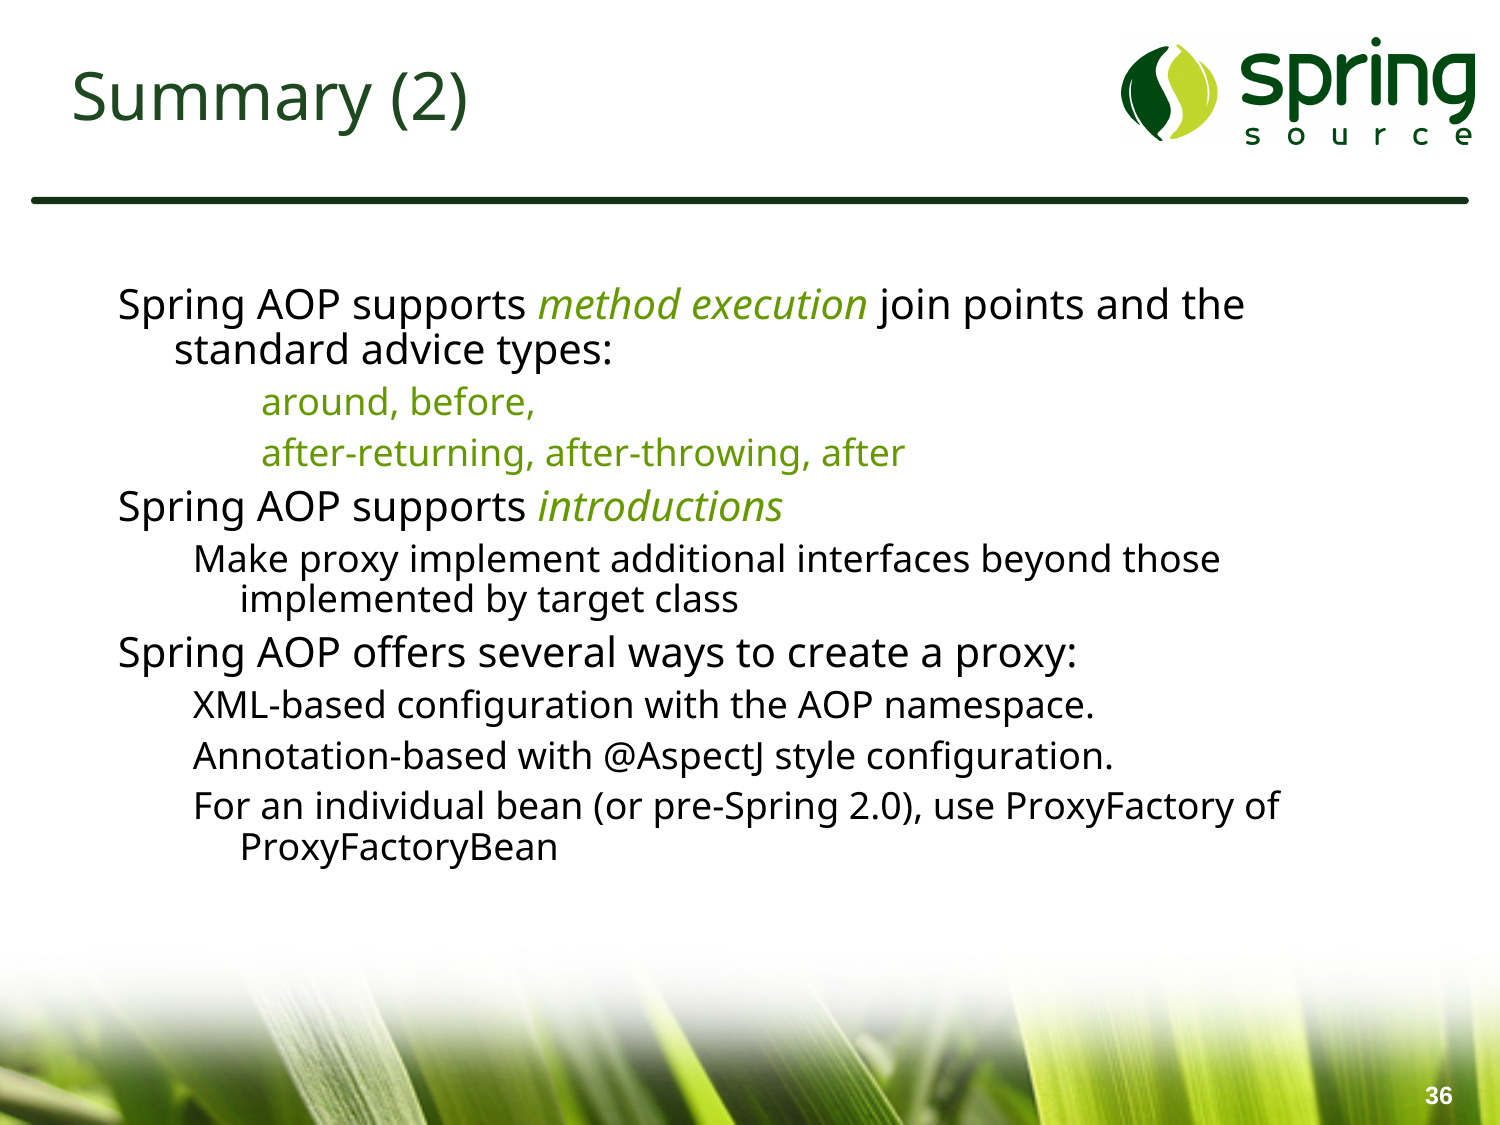

# Summary (2)
Spring AOP supports method execution join points and the standard advice types:
 around, before,
 after-returning, after-throwing, after
Spring AOP supports introductions
Make proxy implement additional interfaces beyond those implemented by target class
Spring AOP offers several ways to create a proxy:
XML-based configuration with the AOP namespace.
Annotation-based with @AspectJ style configuration.
For an individual bean (or pre-Spring 2.0), use ProxyFactory of ProxyFactoryBean